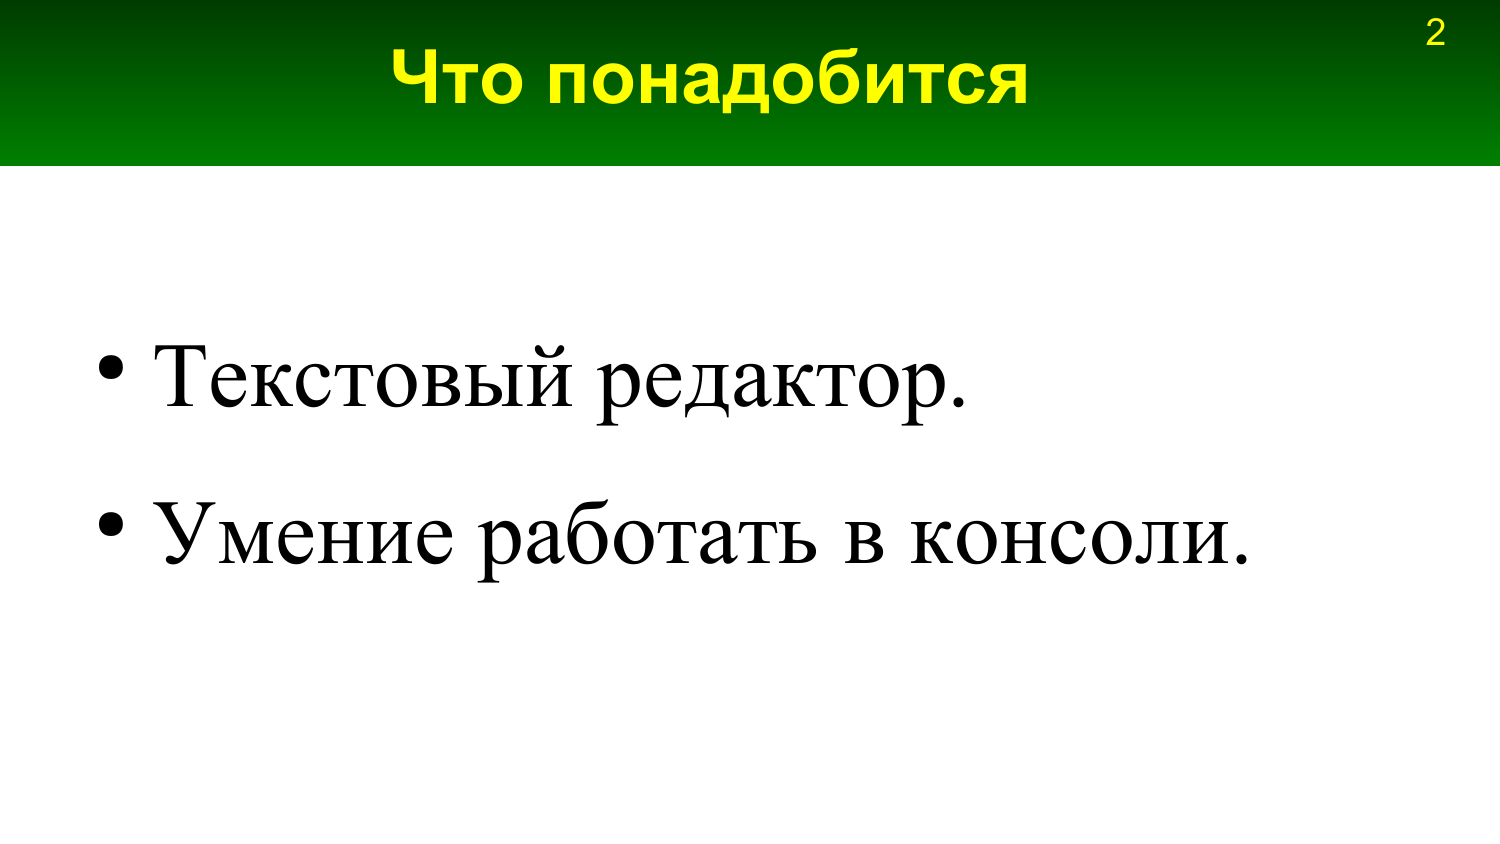

# Что понадобится
 Текстовый редактор.
 Умение работать в консоли.